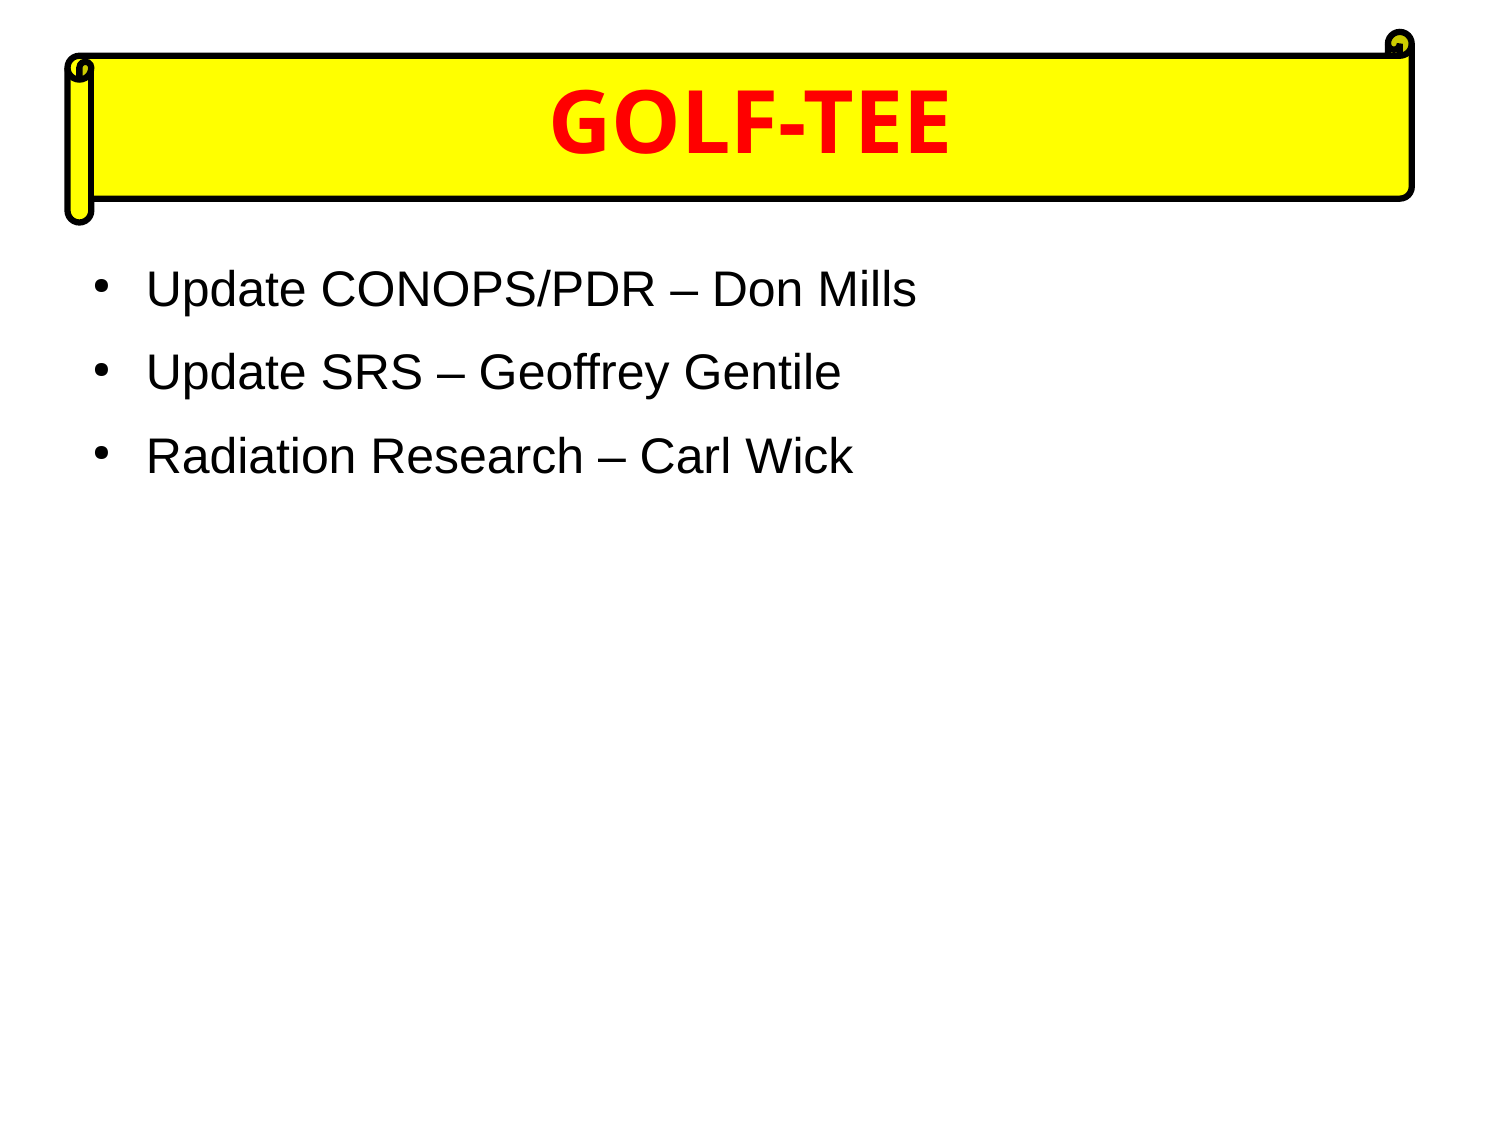

GOLF-TEE
# Update CONOPS/PDR – Don Mills
Update SRS – Geoffrey Gentile
Radiation Research – Carl Wick